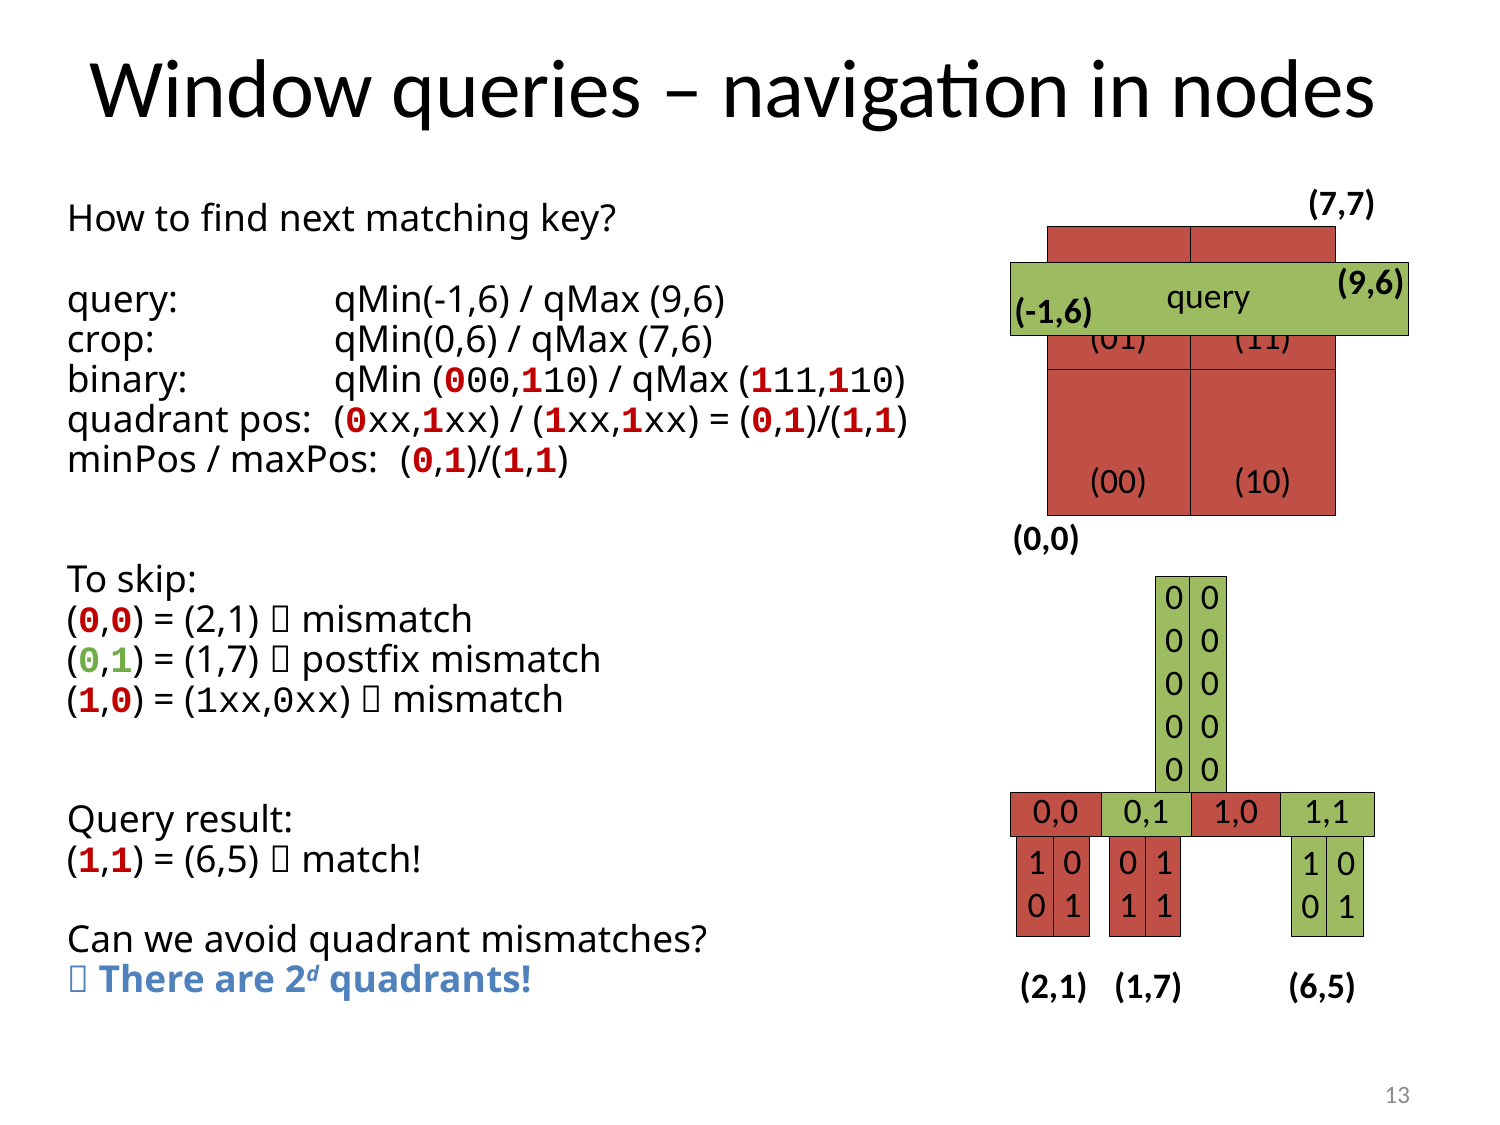

Window queries – navigation in nodes
How to find next matching key?
query:	 				 	qMin(-1,6) / qMax (9,6)
crop:				 	 	qMin(0,6) / qMax (7,6)
binary: 			 	 	qMin (000,110) / qMax (111,110)
quadrant pos:		(0xx,1xx) / (1xx,1xx) = (0,1)/(1,1)
minPos / maxPos:	(0,1)/(1,1)
To skip:
(0,0) = (2,1)  mismatch
(0,1) = (1,7)  postfix mismatch
(1,0) = (1xx,0xx)  mismatch
Query result:
(1,1) = (6,5)  match!
Can we avoid quadrant mismatches?
 There are 2d quadrants!